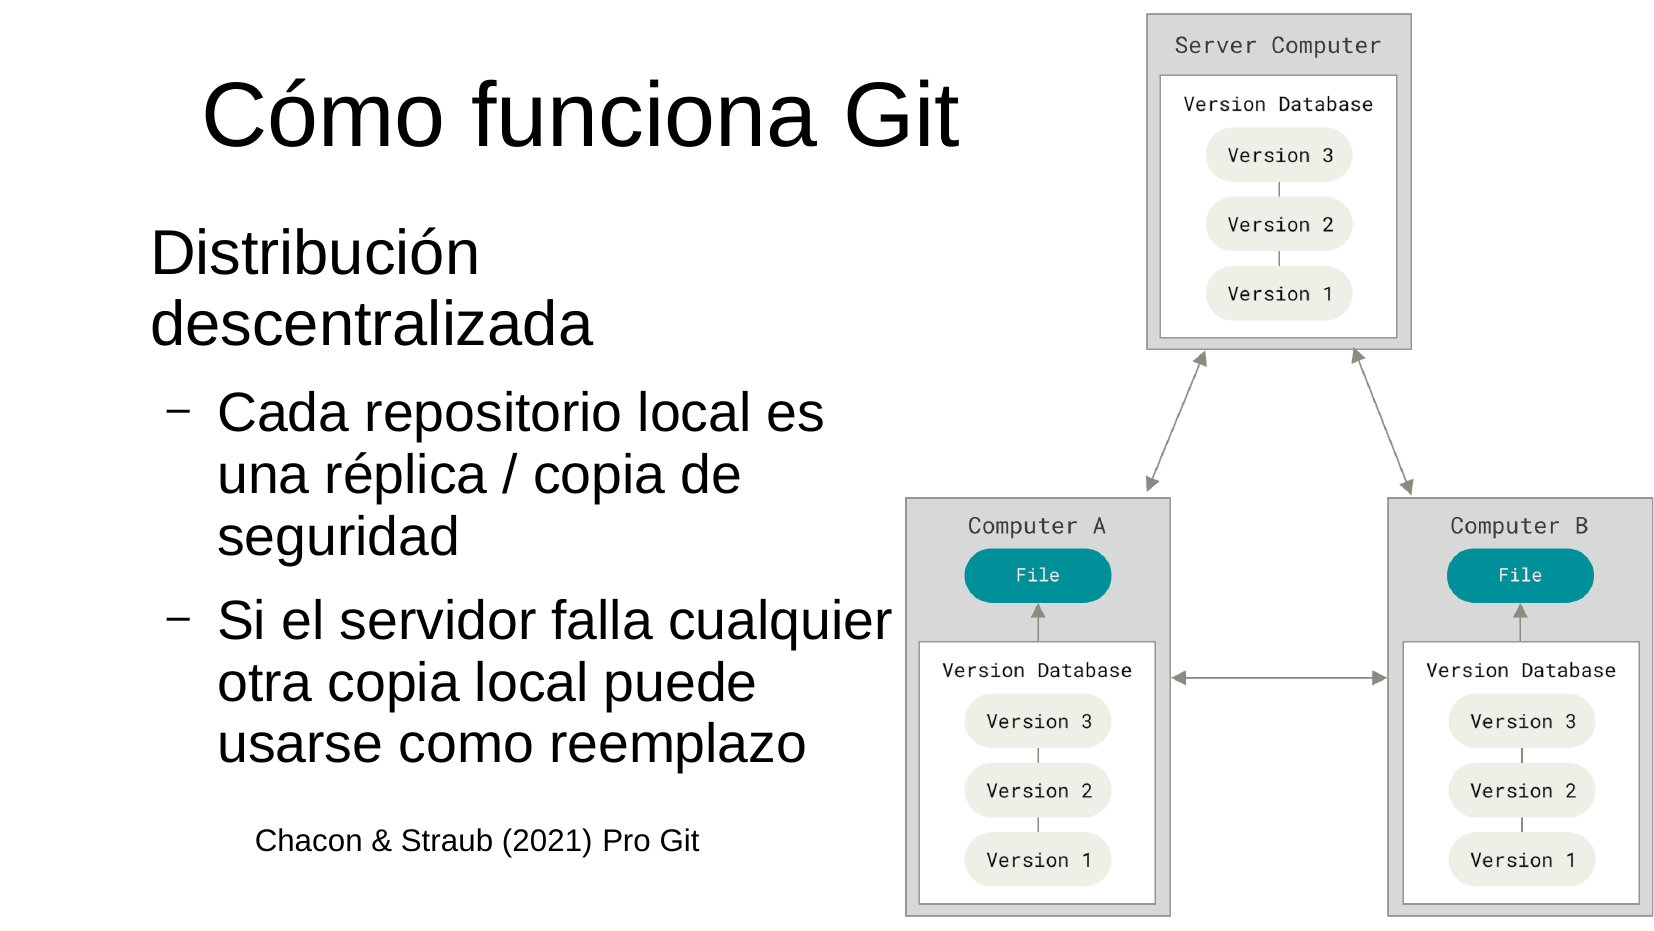

# Cómo funciona Git
Distribución descentralizada
Cada repositorio local es una réplica / copia de seguridad
Si el servidor falla cualquier otra copia local puede usarse como reemplazo
Chacon & Straub (2021) Pro Git